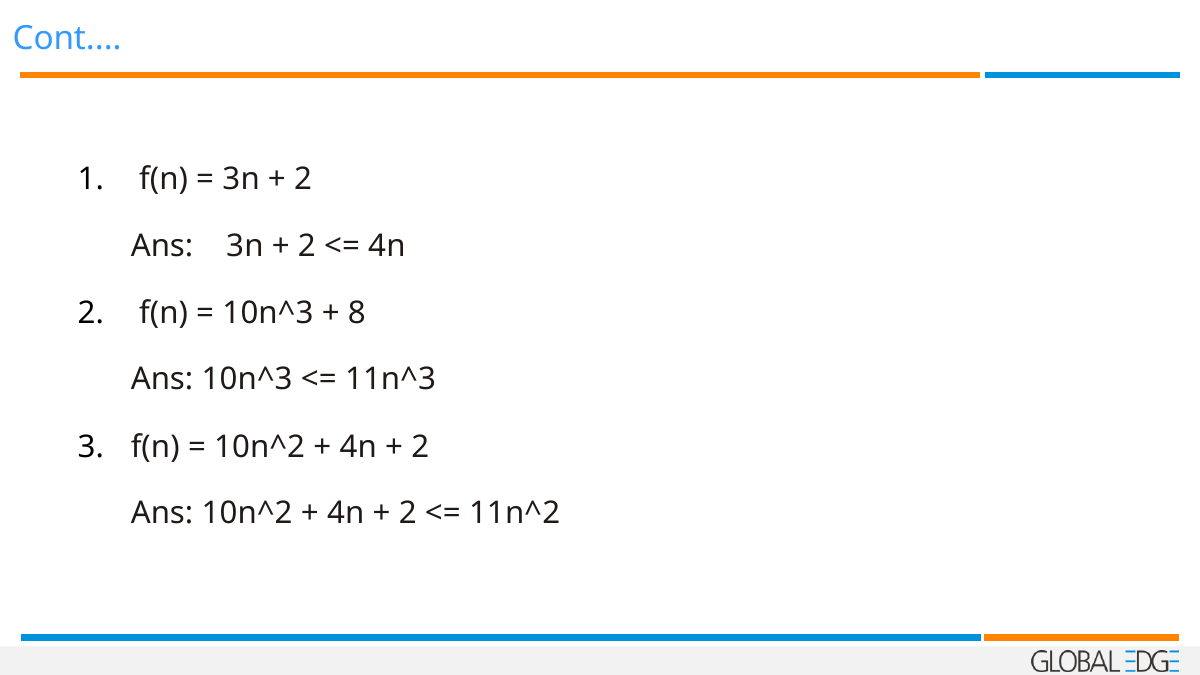

Cont....
# f(n) = 3n + 2
Ans: 3n + 2 <= 4n
 f(n) = 10n^3 + 8
Ans: 10n^3 <= 11n^3
f(n) = 10n^2 + 4n + 2
Ans: 10n^2 + 4n + 2 <= 11n^2